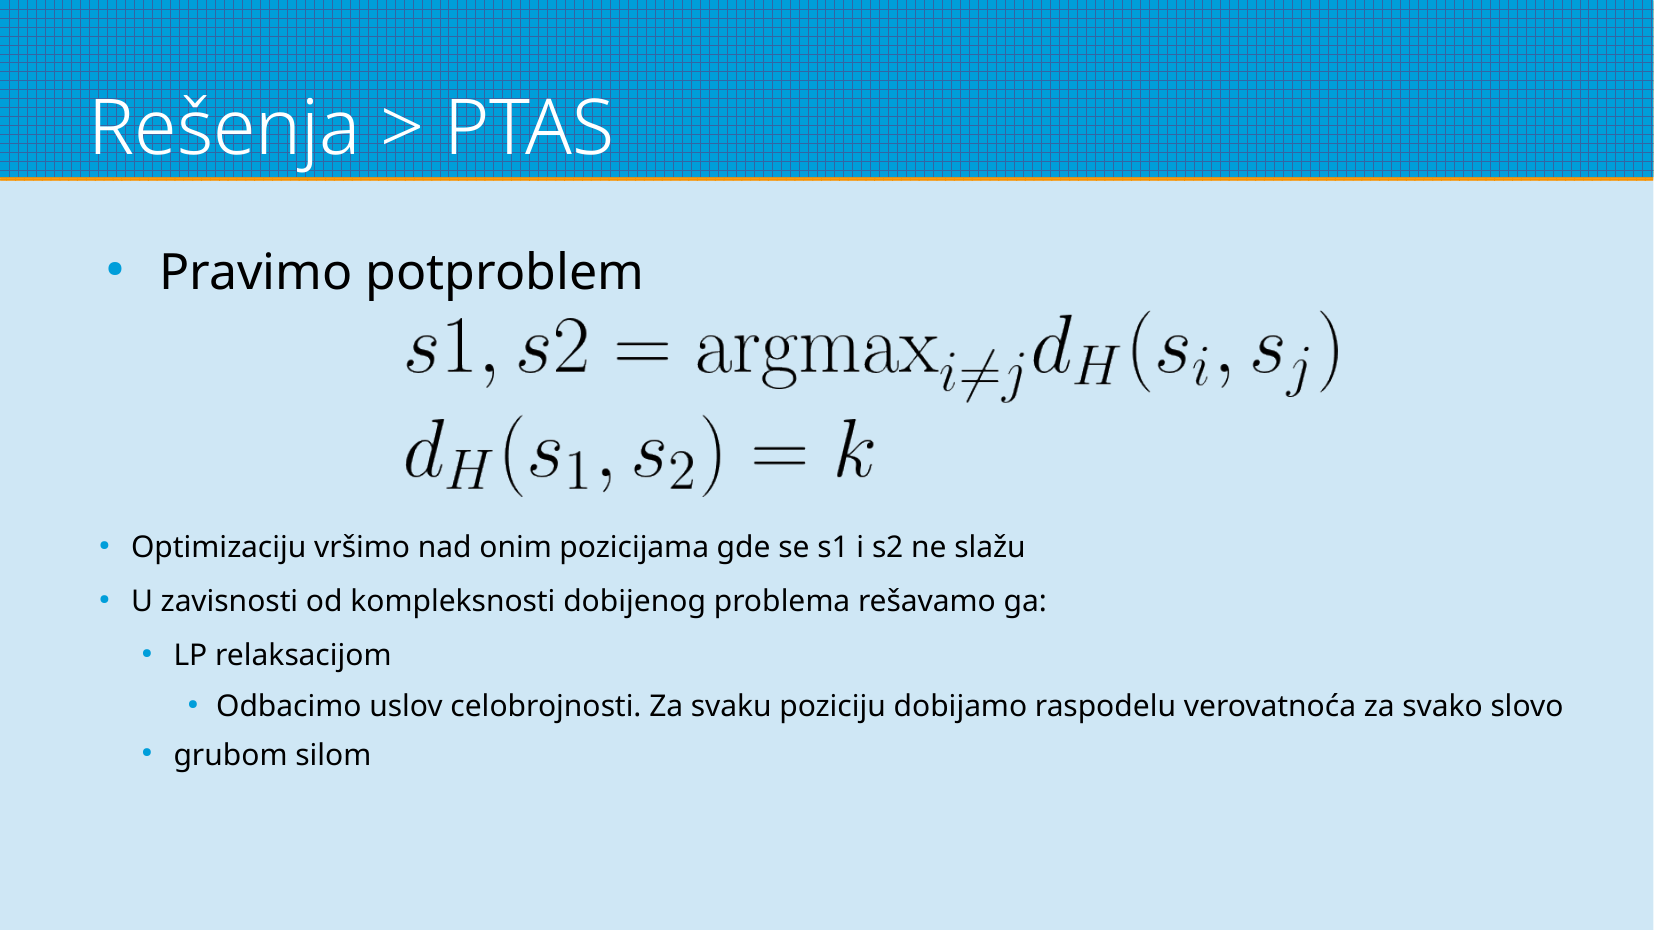

# Rešenja > PTAS
Pravimo potproblem
Optimizaciju vršimo nad onim pozicijama gde se s1 i s2 ne slažu
U zavisnosti od kompleksnosti dobijenog problema rešavamo ga:
LP relaksacijom
Odbacimo uslov celobrojnosti. Za svaku poziciju dobijamo raspodelu verovatnoća za svako slovo
grubom silom